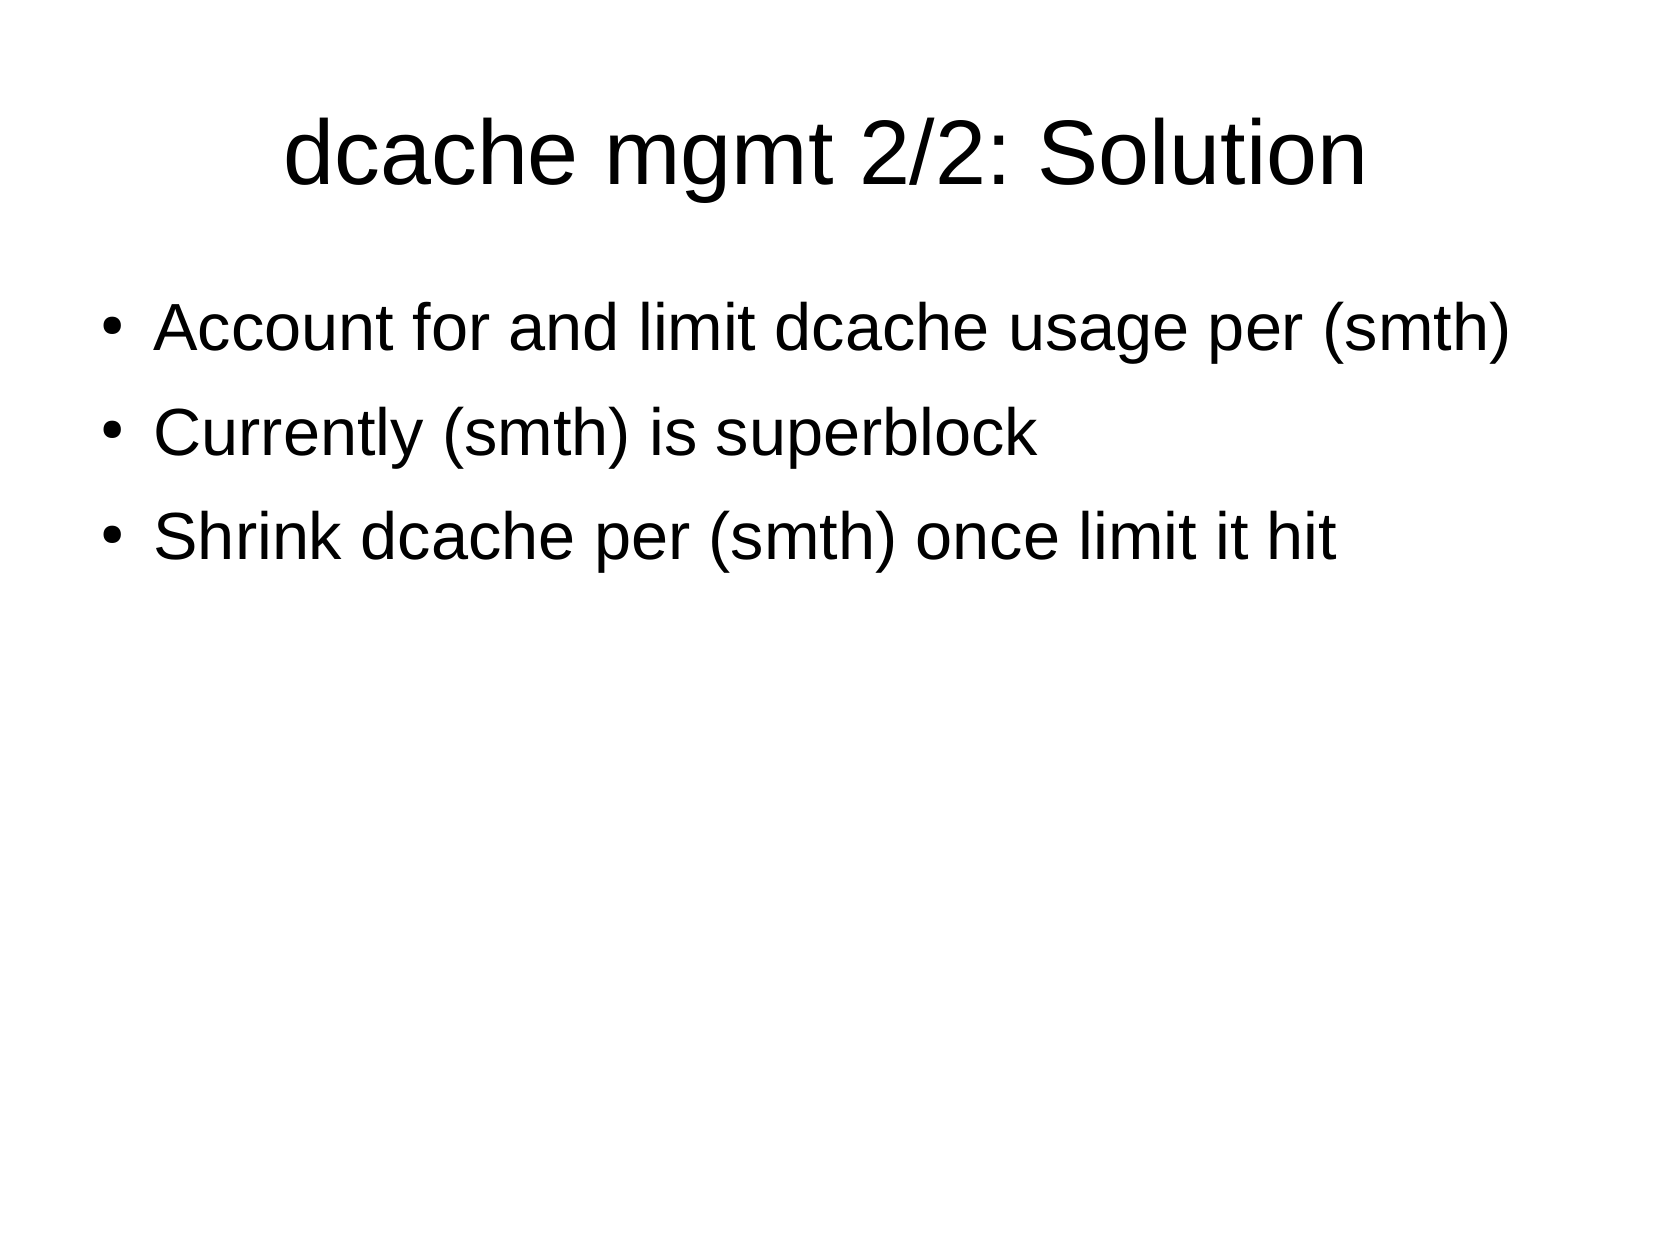

# dcache mgmt 2/2: Solution
Account for and limit dcache usage per (smth)
Currently (smth) is superblock
Shrink dcache per (smth) once limit it hit